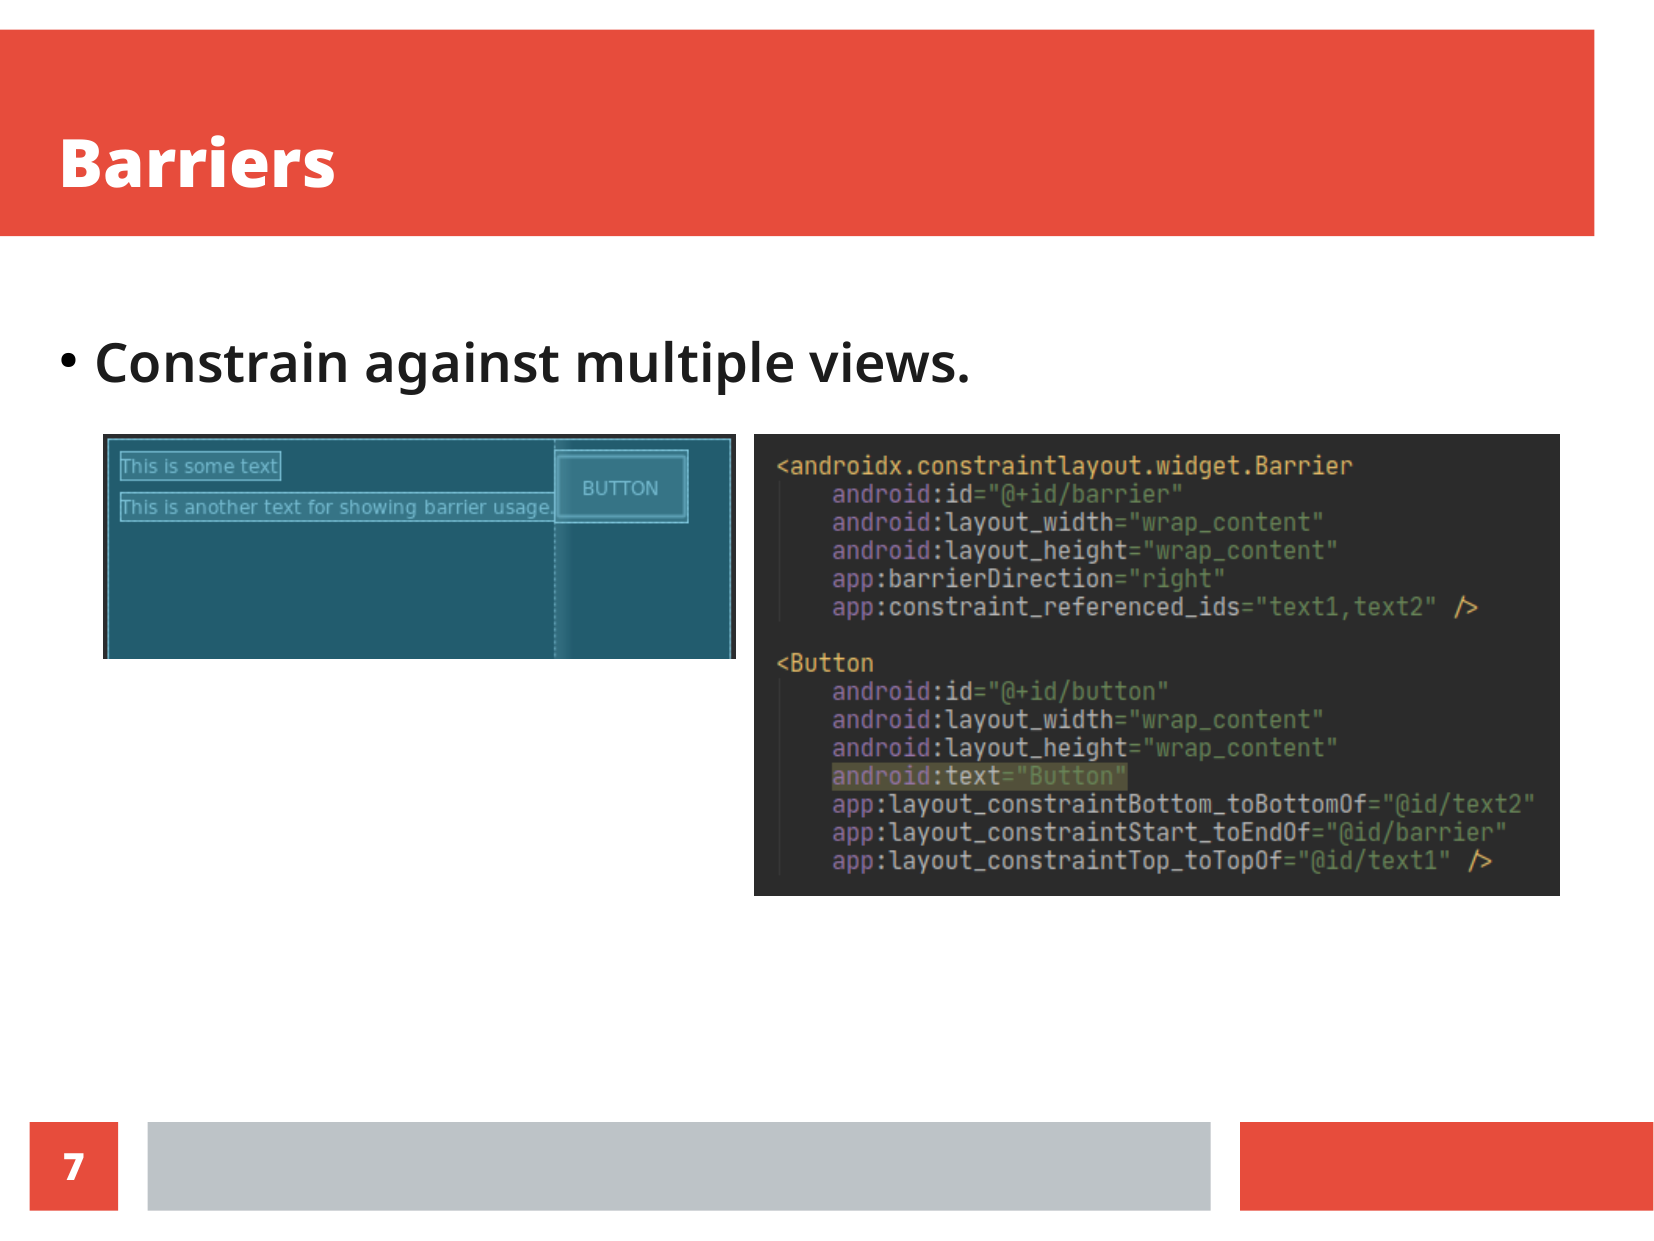

# Barriers
Constrain against multiple views.
7